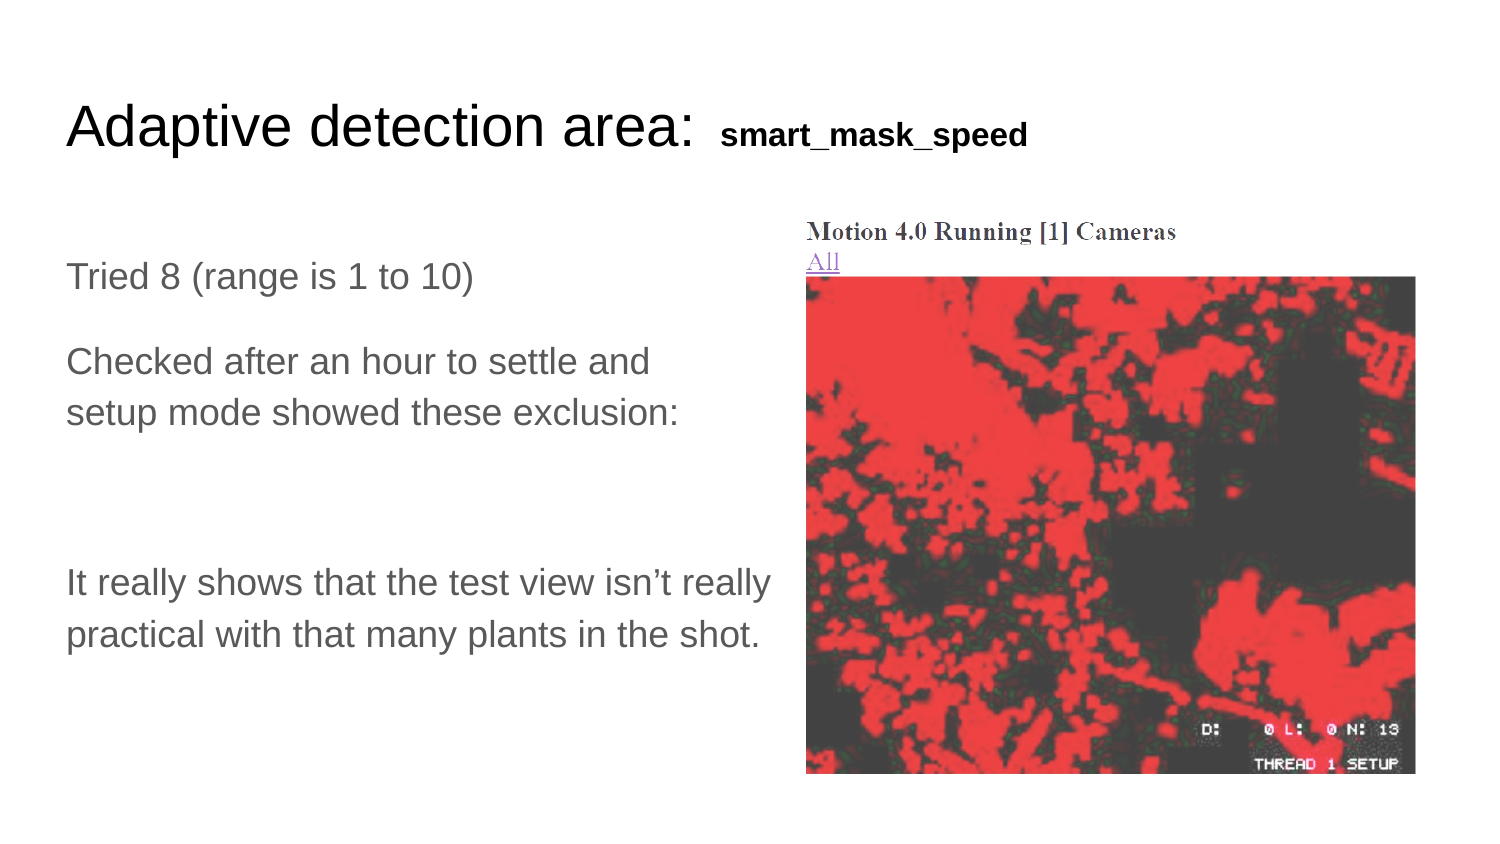

# Adaptive detection area: smart_mask_speed
Tried 8 (range is 1 to 10)
Checked after an hour to settle and
setup mode showed these exclusion:
It really shows that the test view isn’t really
practical with that many plants in the shot.